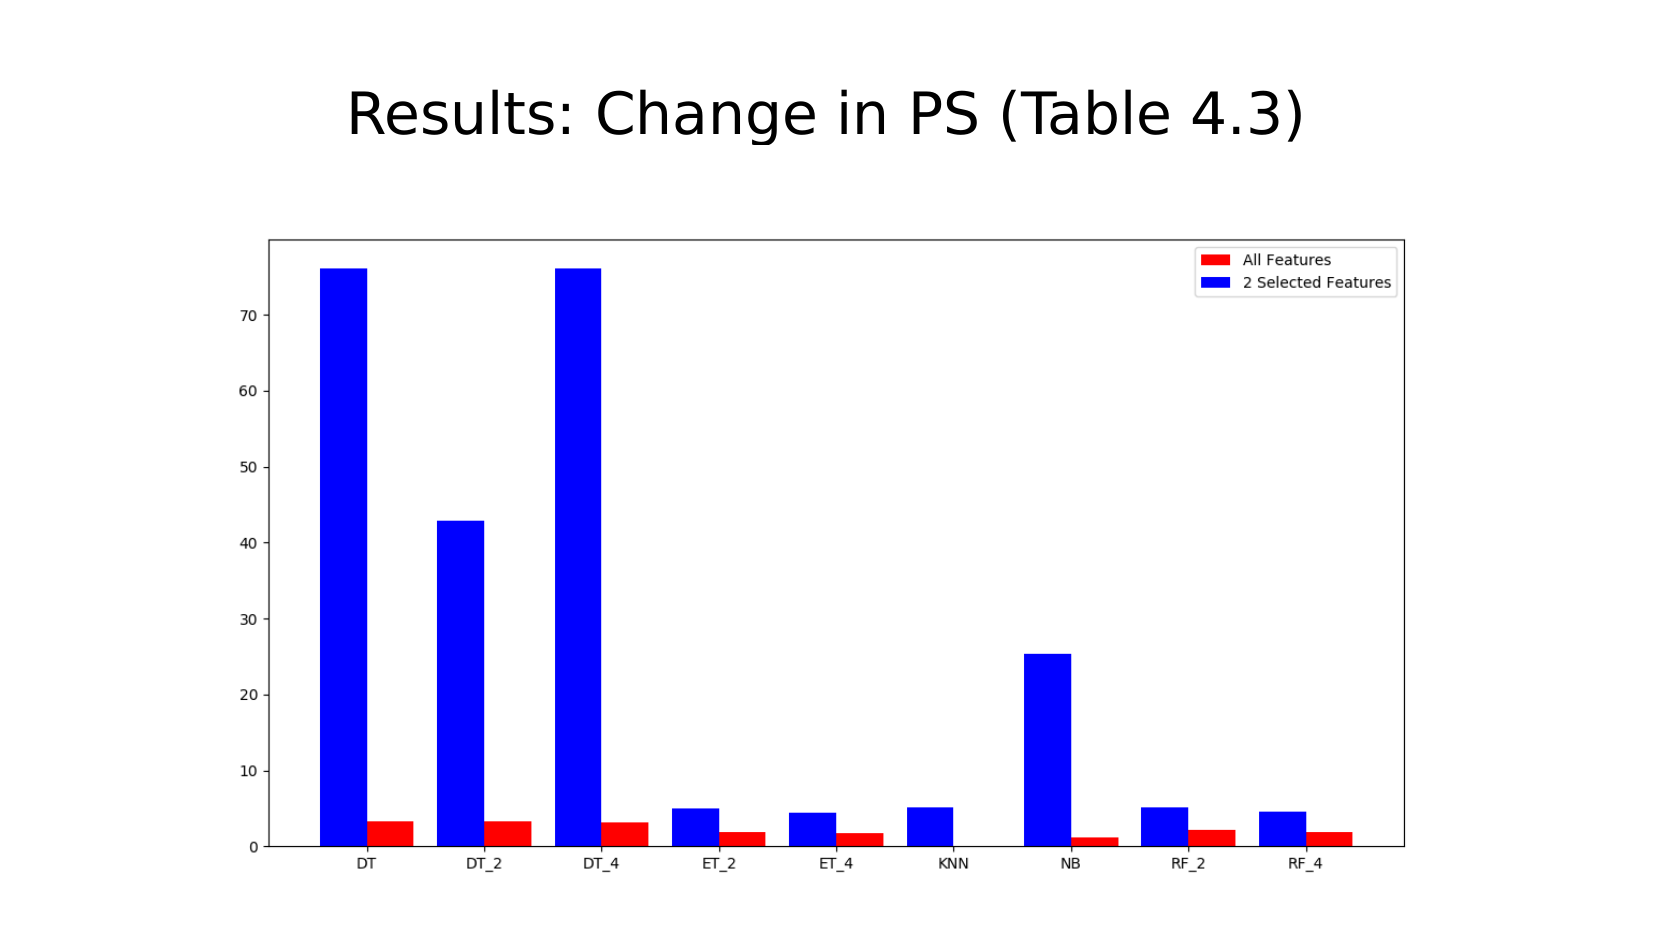

# Results: Change in PS (Table 4.3)